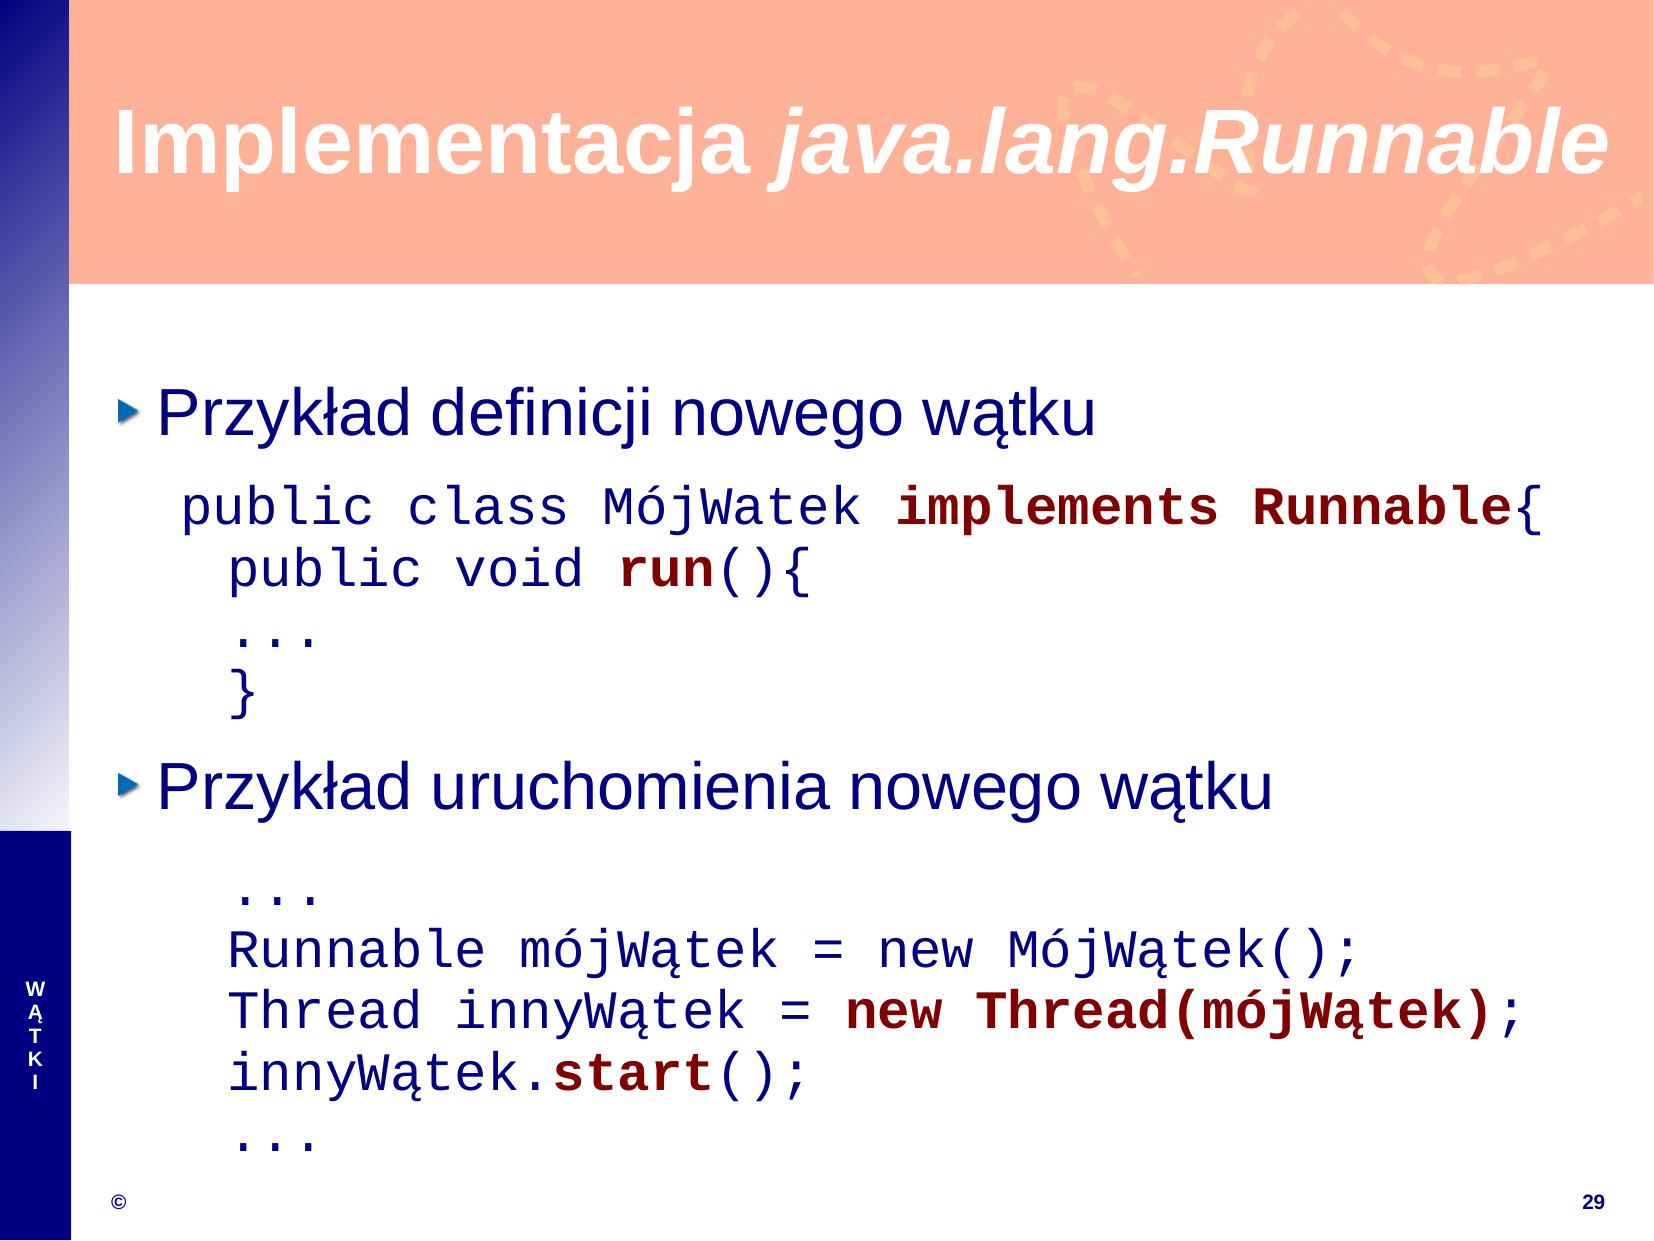

Implementacja java.lang.Runnable
# Przykład definicji nowego wątku
public class MójWatek implements Runnable{
public void run(){
...
}
Przykład uruchomienia nowego wątku
 ...
Runnable mójWątek = new MójWątek();
Thread innyWątek = new Thread(mójWątek);
innyWątek.start();
...
W
Ą
T
K
I